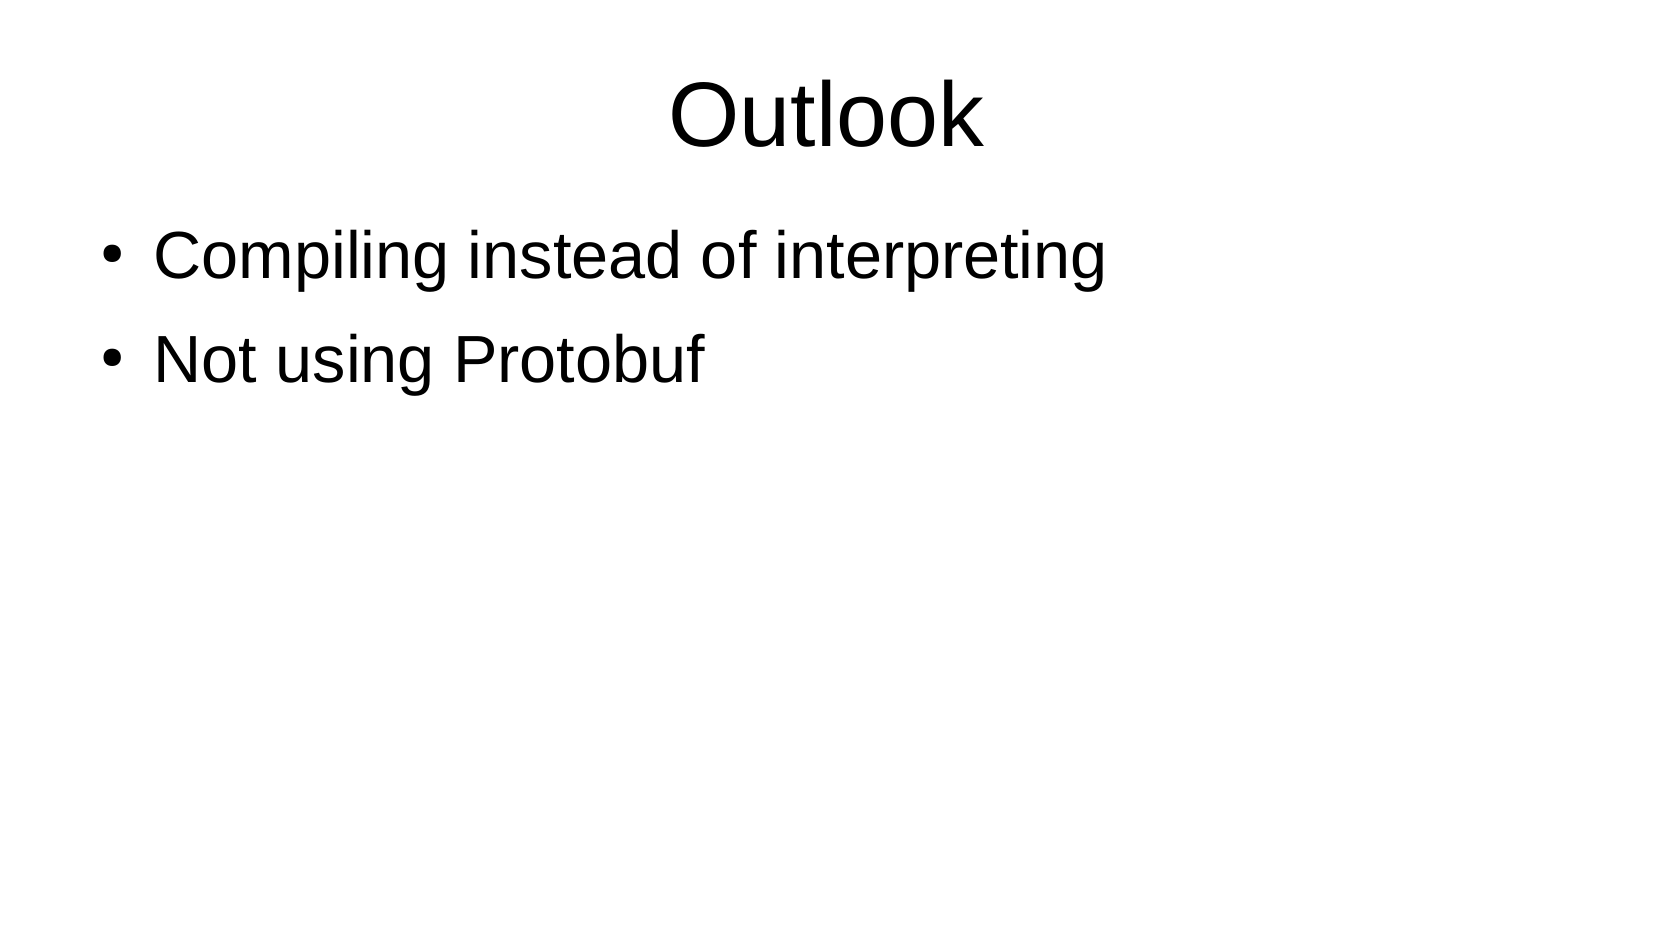

# Outlook
Compiling instead of interpreting
Not using Protobuf